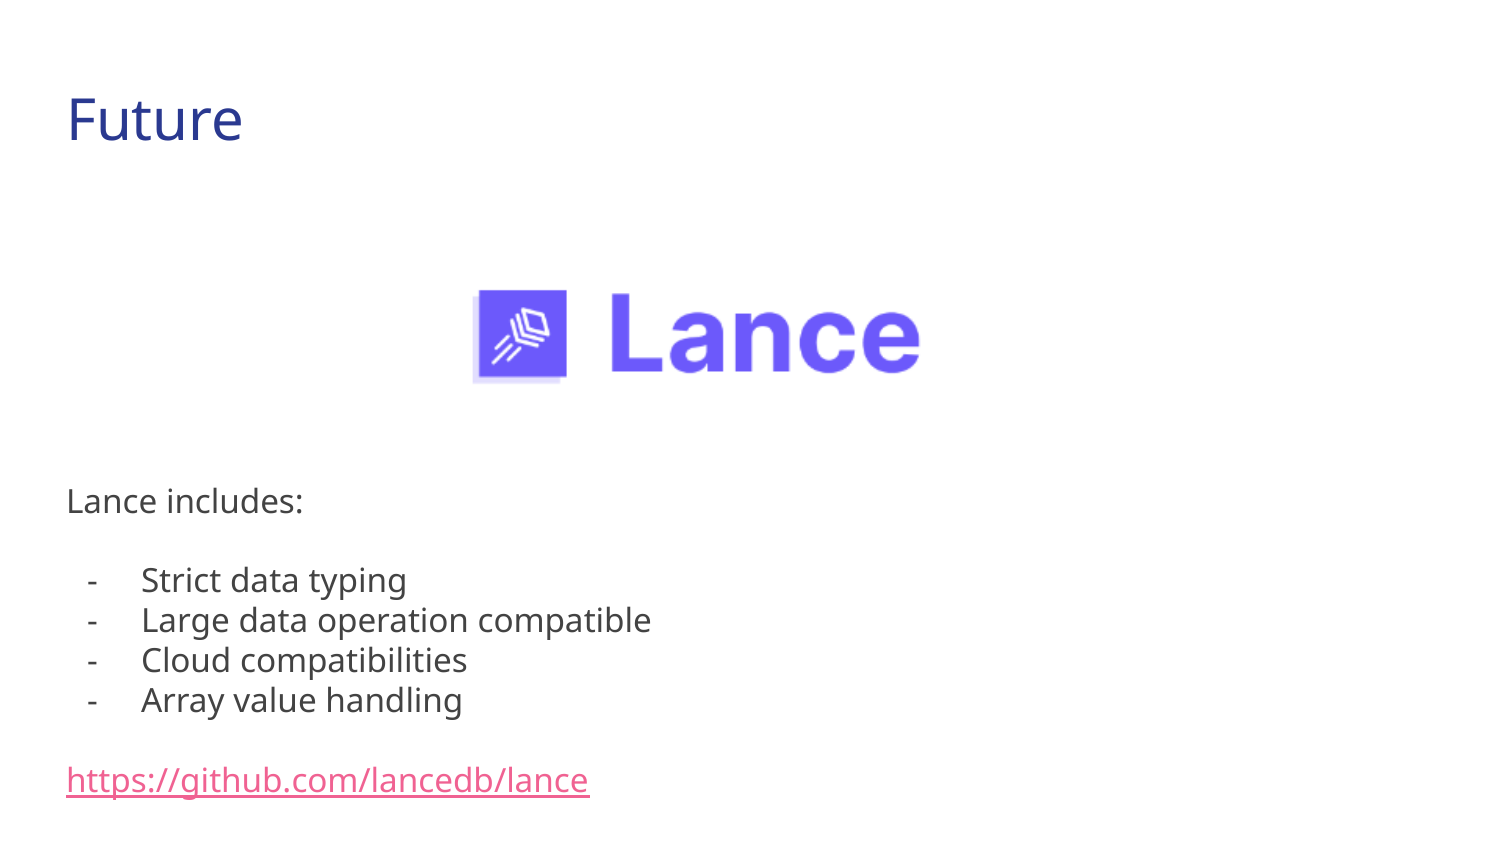

# Future
Lance includes:
Strict data typing
Large data operation compatible
Cloud compatibilities
Array value handling
https://github.com/lancedb/lance